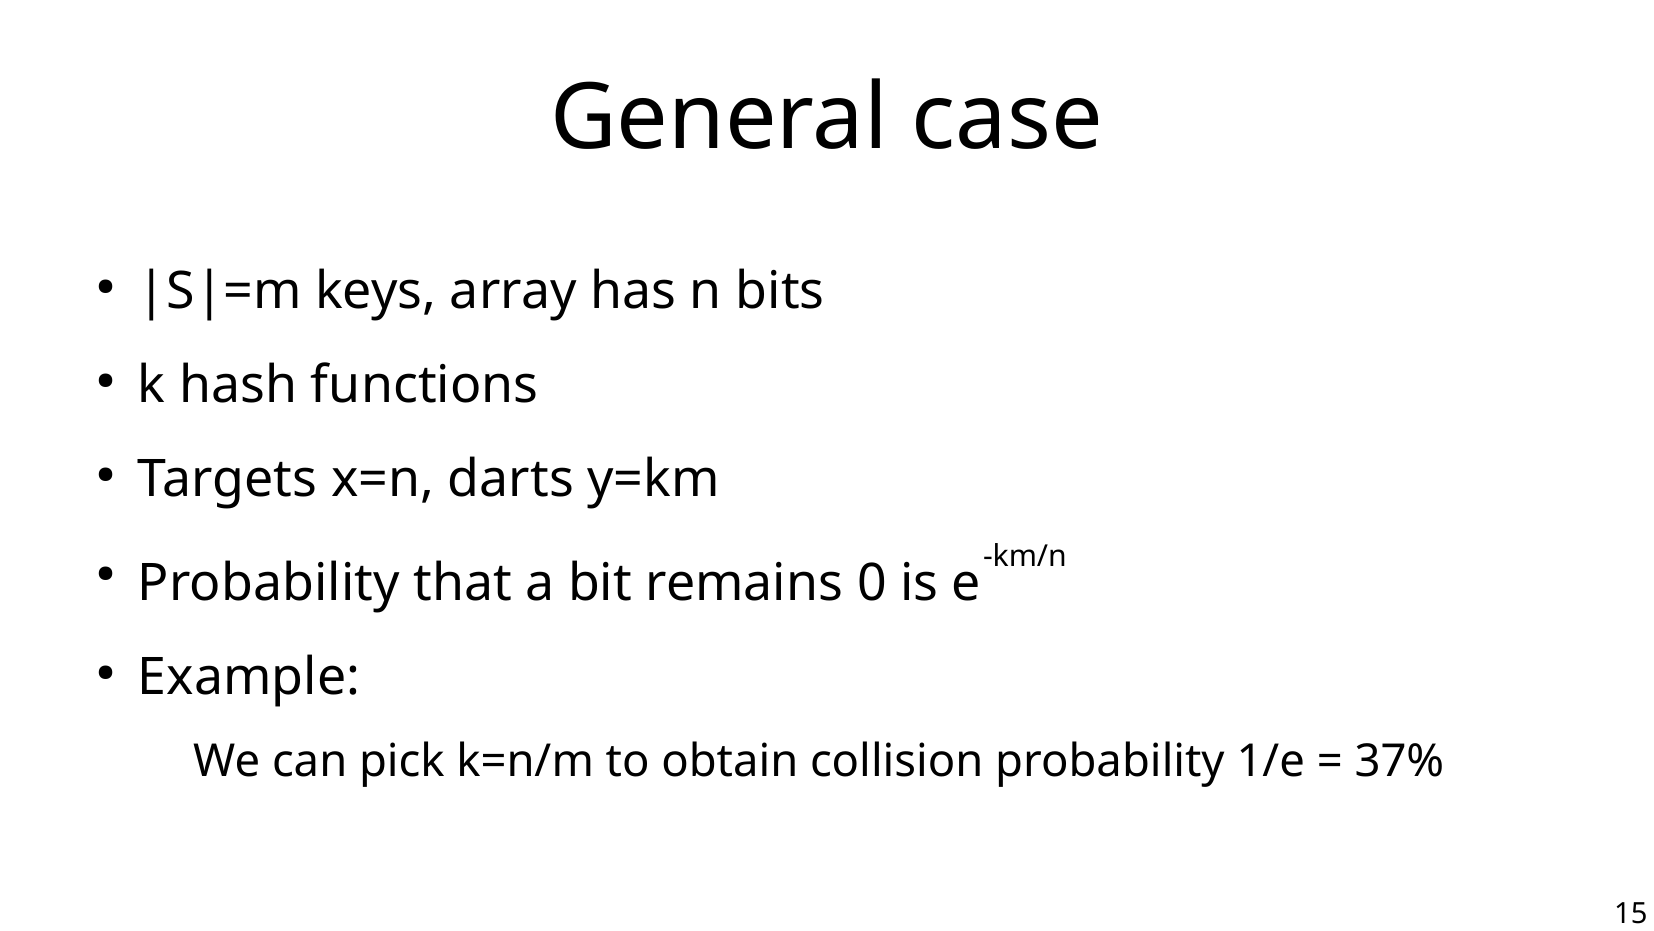

# General case
|S|=m keys, array has n bits
k hash functions
Targets x=n, darts y=km
Probability that a bit remains 0 is e-km/n
Example:
We can pick k=n/m to obtain collision probability 1/e = 37%
15